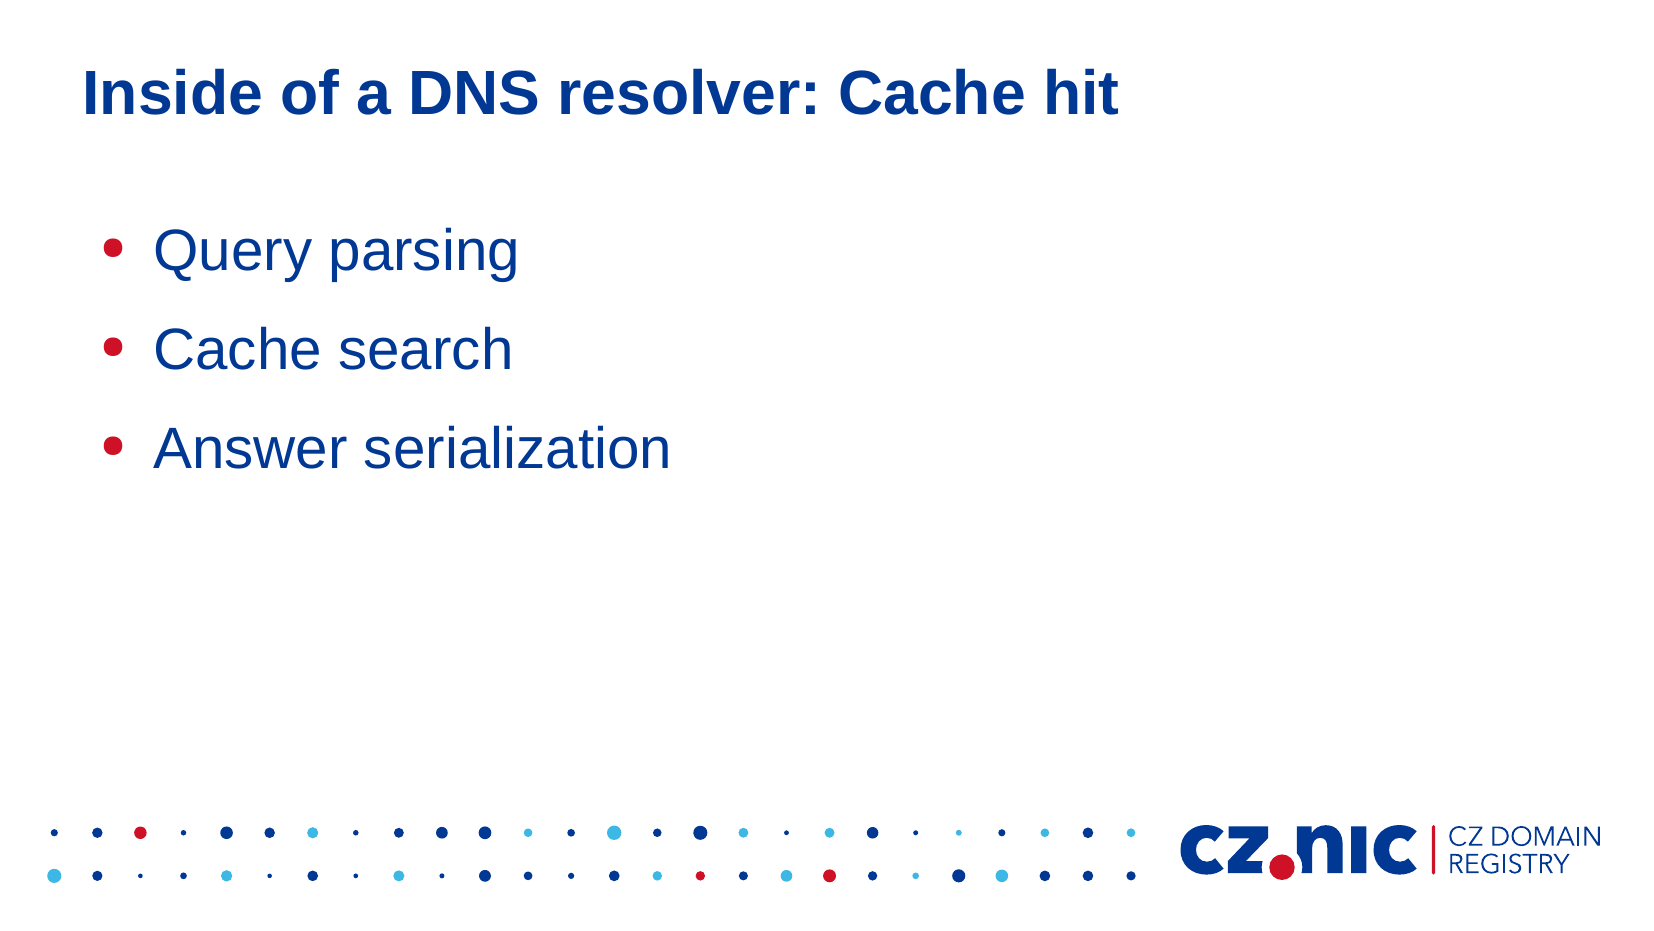

# Inside of a DNS resolver: Cache hit
Query parsing
Cache search
Answer serialization